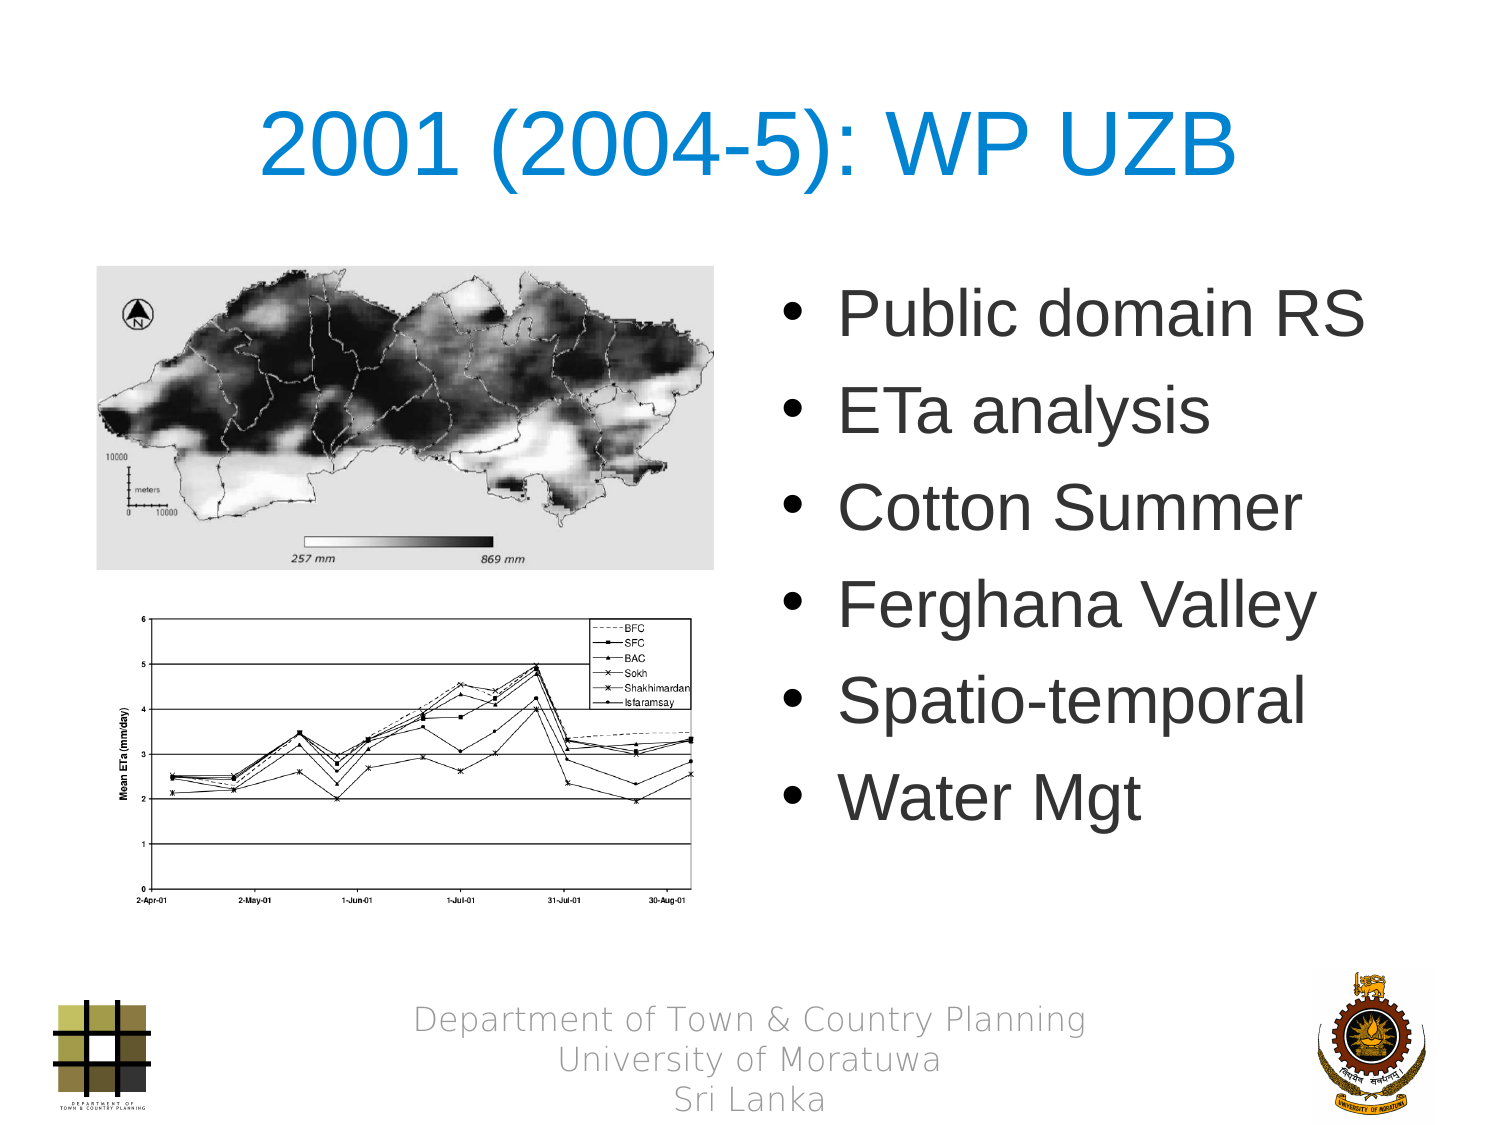

# 2001 (2004-5): WP UZB
Public domain RS
ETa analysis
Cotton Summer
Ferghana Valley
Spatio-temporal
Water Mgt